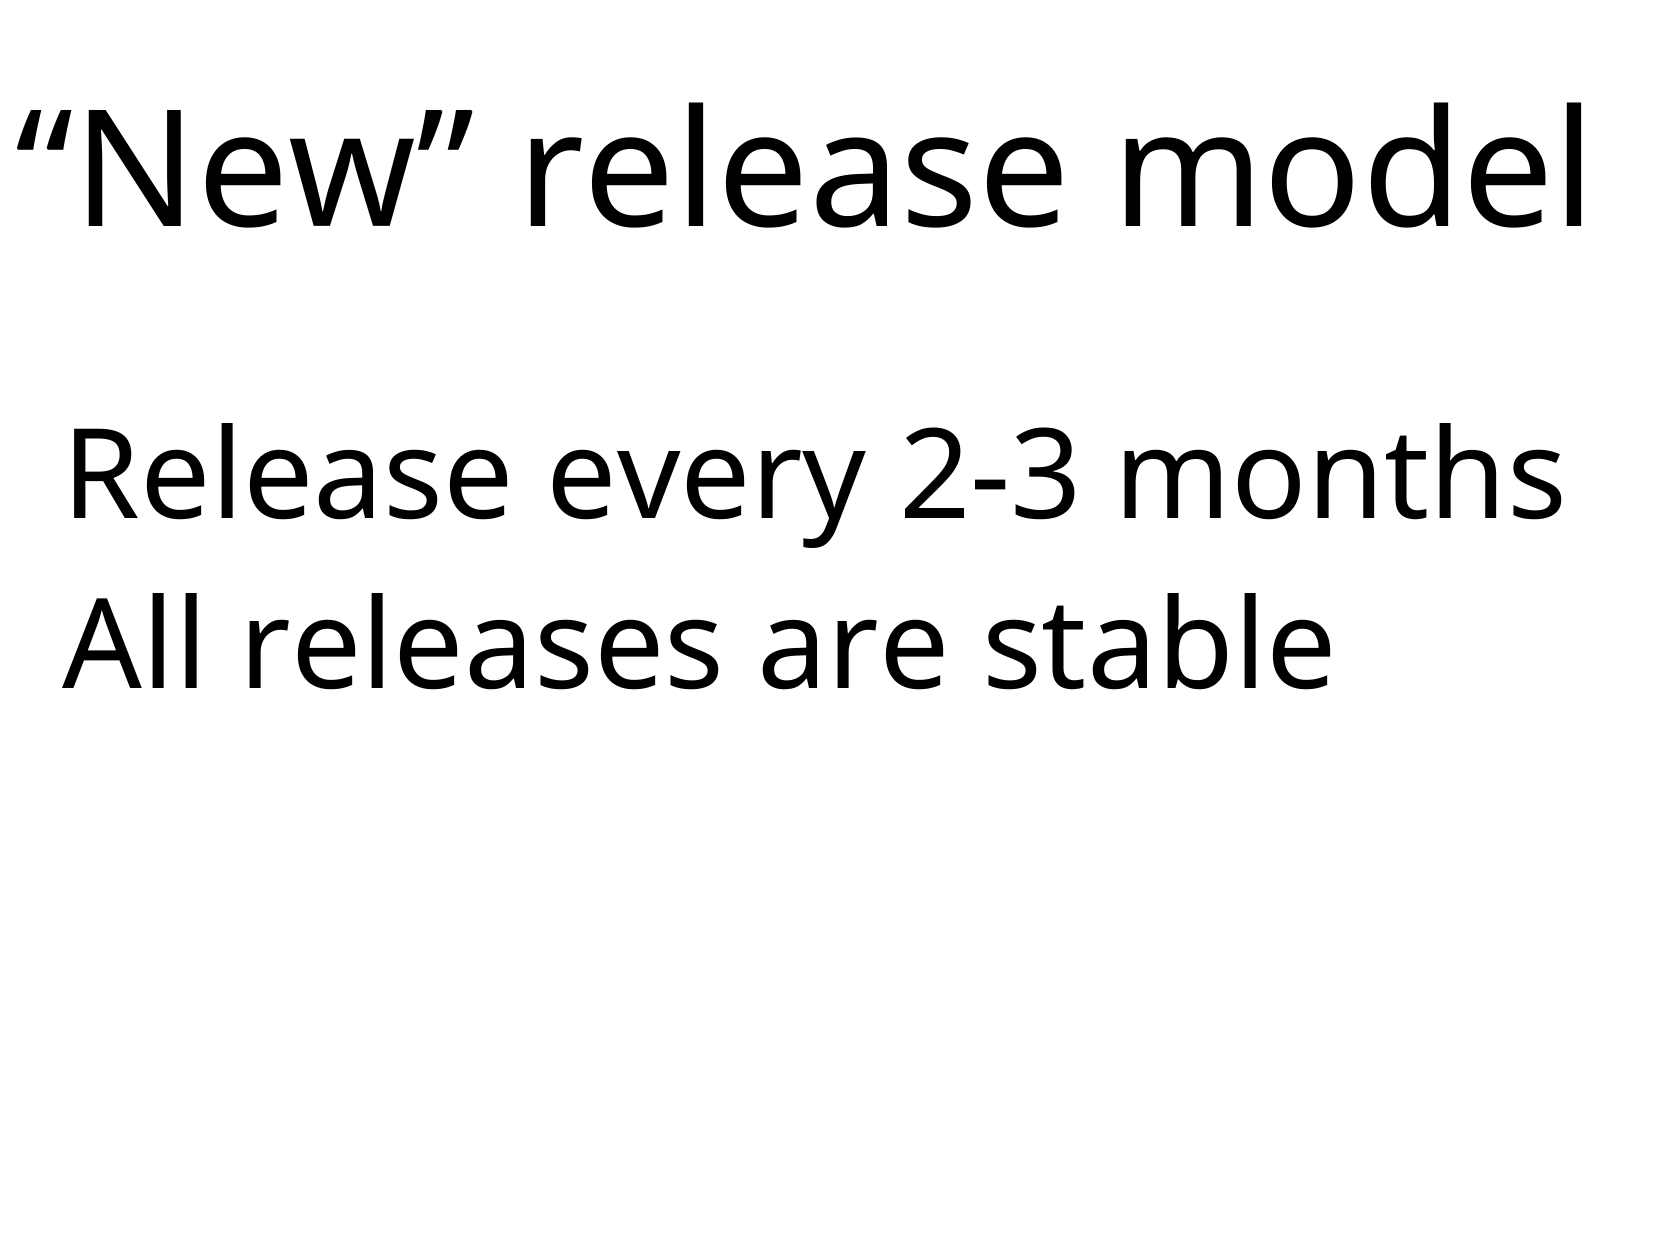

“New” release model
Release every 2-3 months
All releases are stable
2.6.20 to 2.6.24-rc8